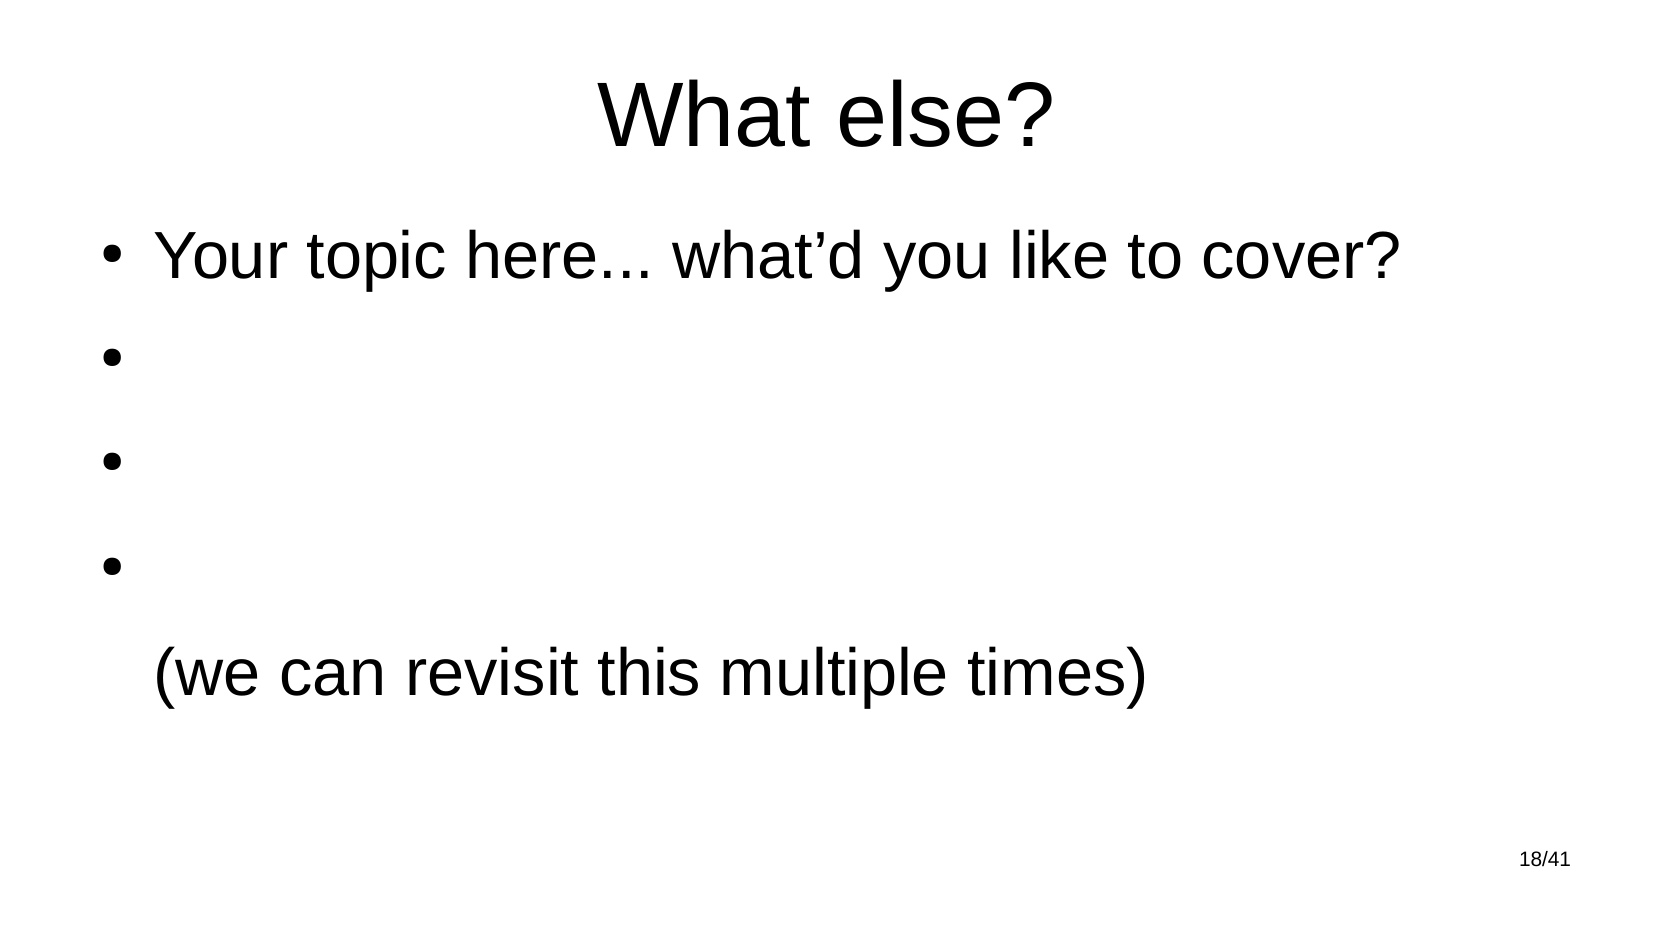

# What else?
Your topic here... what’d you like to cover?
(we can revisit this multiple times)
18